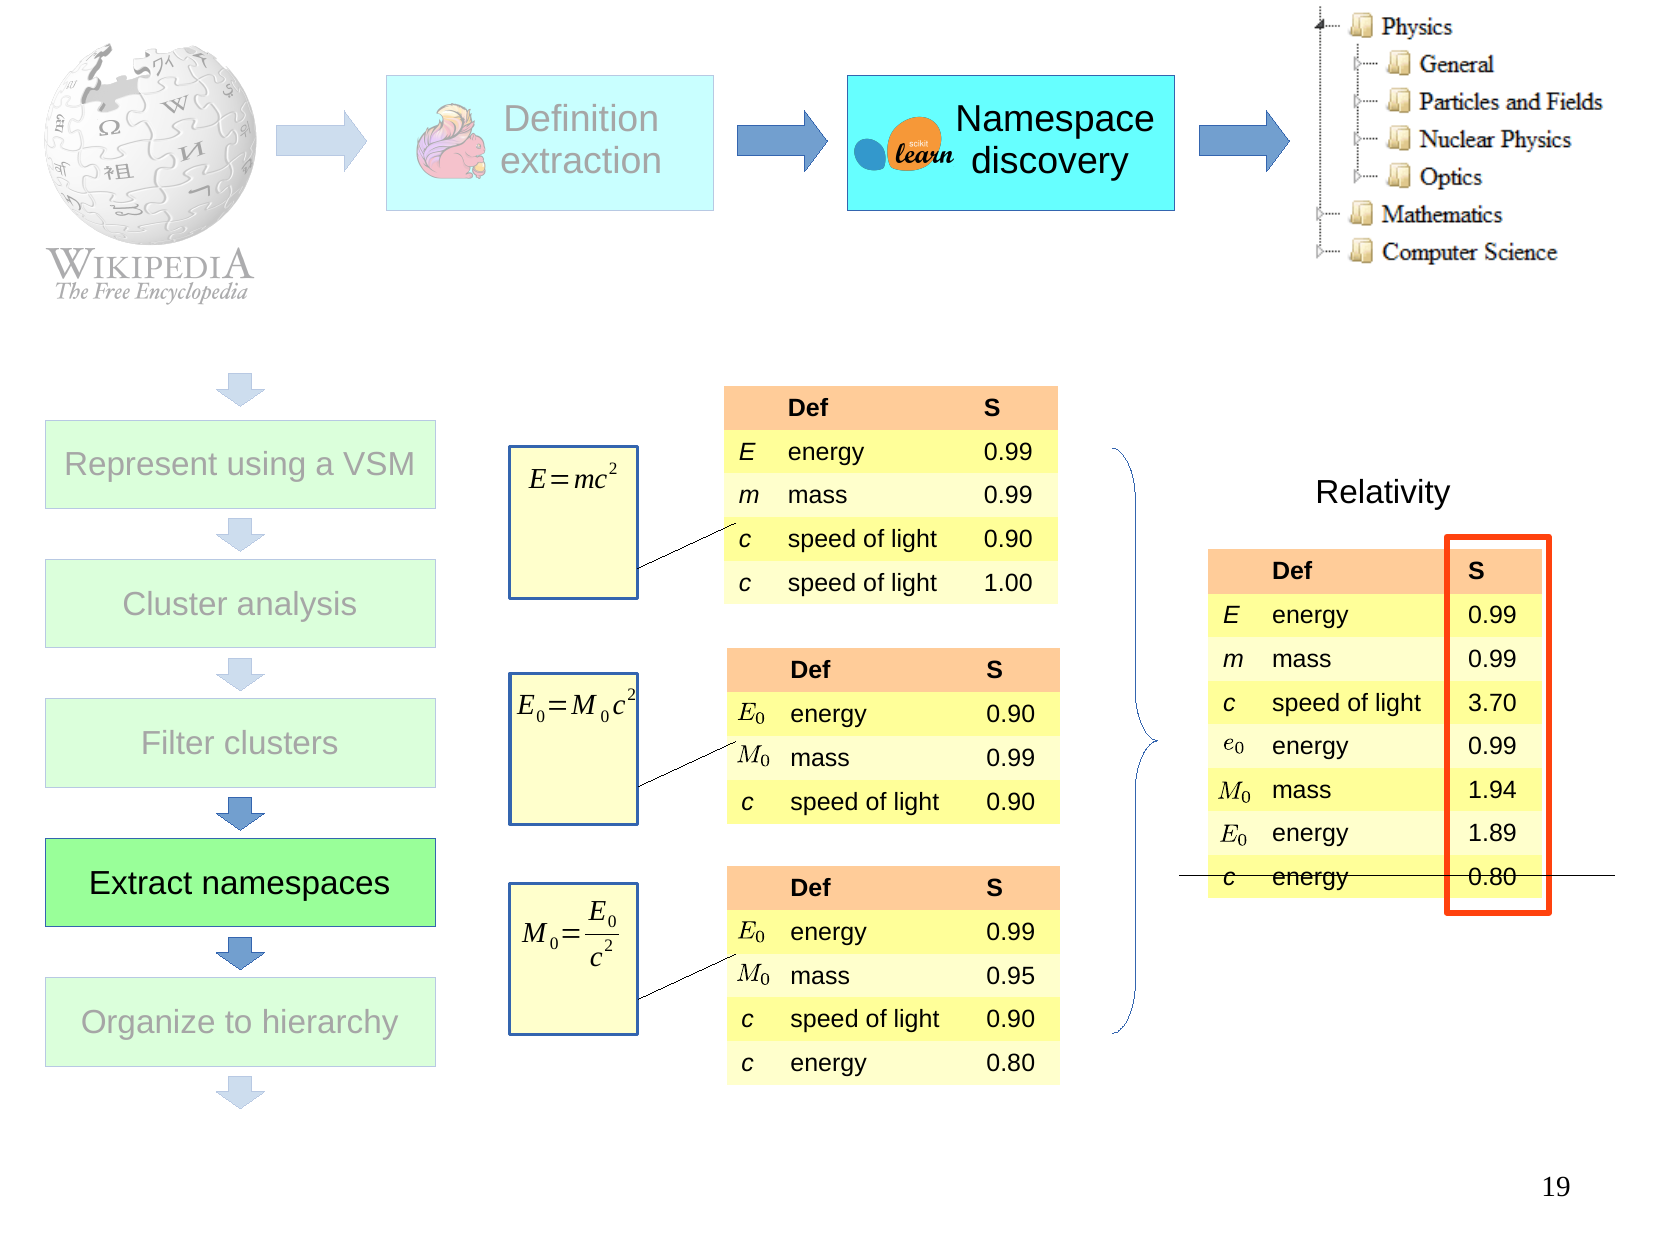

Definition extraction
Namespace discovery
| | Def | S |
| --- | --- | --- |
| E | energy | 0.99 |
| m | mass | 0.99 |
| c | speed of light | 0.90 |
| c | speed of light | 1.00 |
Represent using a VSM
Relativity
| | Def | S |
| --- | --- | --- |
| E | energy | 0.99 |
| m | mass | 0.99 |
| c | speed of light | 3.70 |
| | energy | 0.99 |
| | mass | 1.94 |
| | energy | 1.89 |
| c | energy | 0.80 |
Cluster analysis
| | Def | S |
| --- | --- | --- |
| | energy | 0.90 |
| | mass | 0.99 |
| c | speed of light | 0.90 |
Filter clusters
Extract namespaces
| | Def | S |
| --- | --- | --- |
| | energy | 0.99 |
| | mass | 0.95 |
| c | speed of light | 0.90 |
| c | energy | 0.80 |
Organize to hierarchy
19